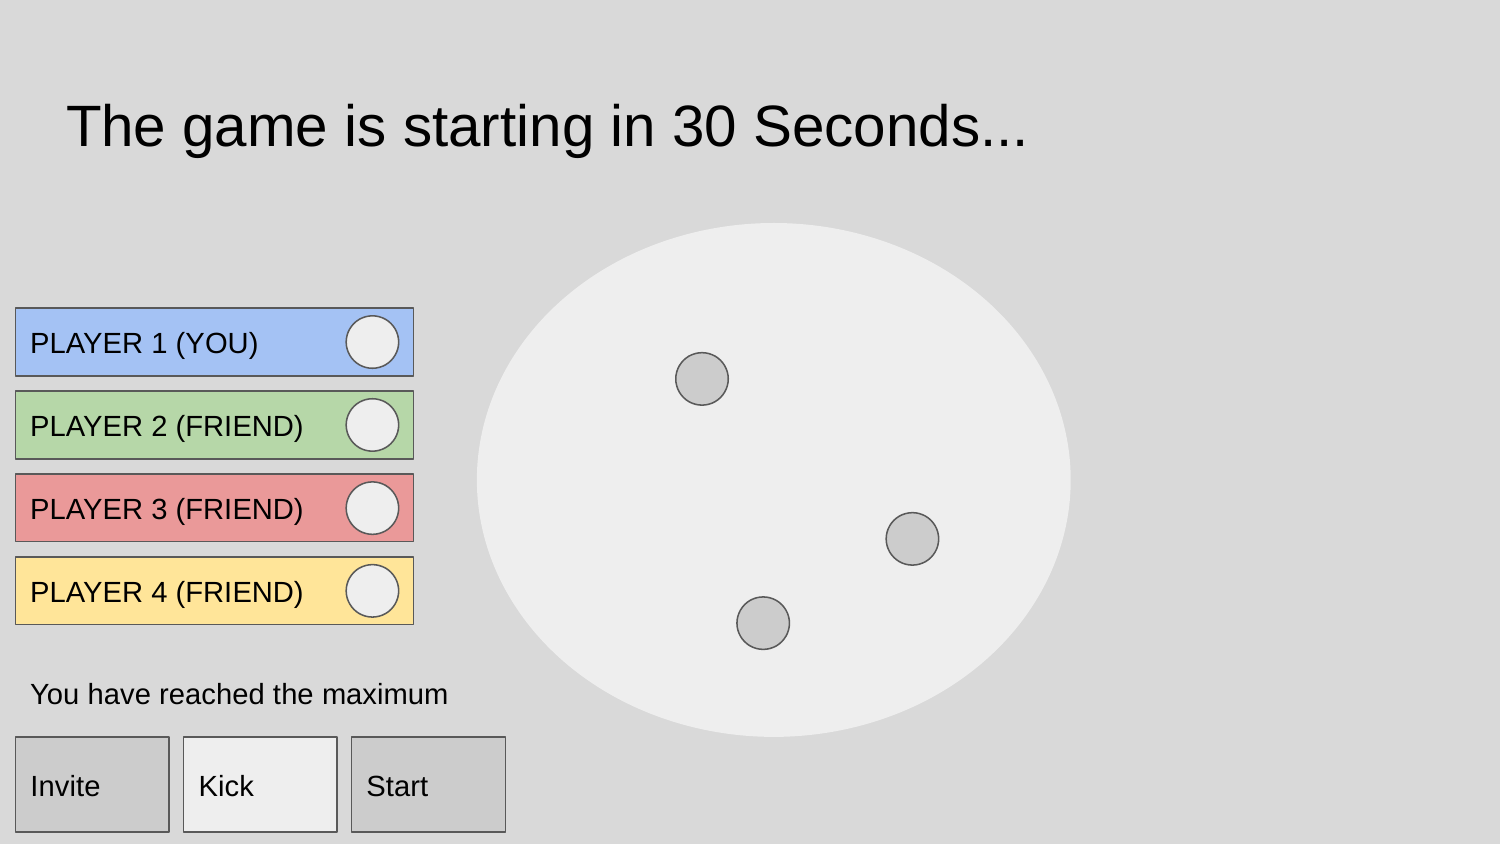

# The game is starting in 30 Seconds...
PLAYER 1 (YOU)
PLAYER 2 (FRIEND)
PLAYER 3 (FRIEND)
PLAYER 4 (FRIEND)
You have reached the maximum
Invite
Kick
Start